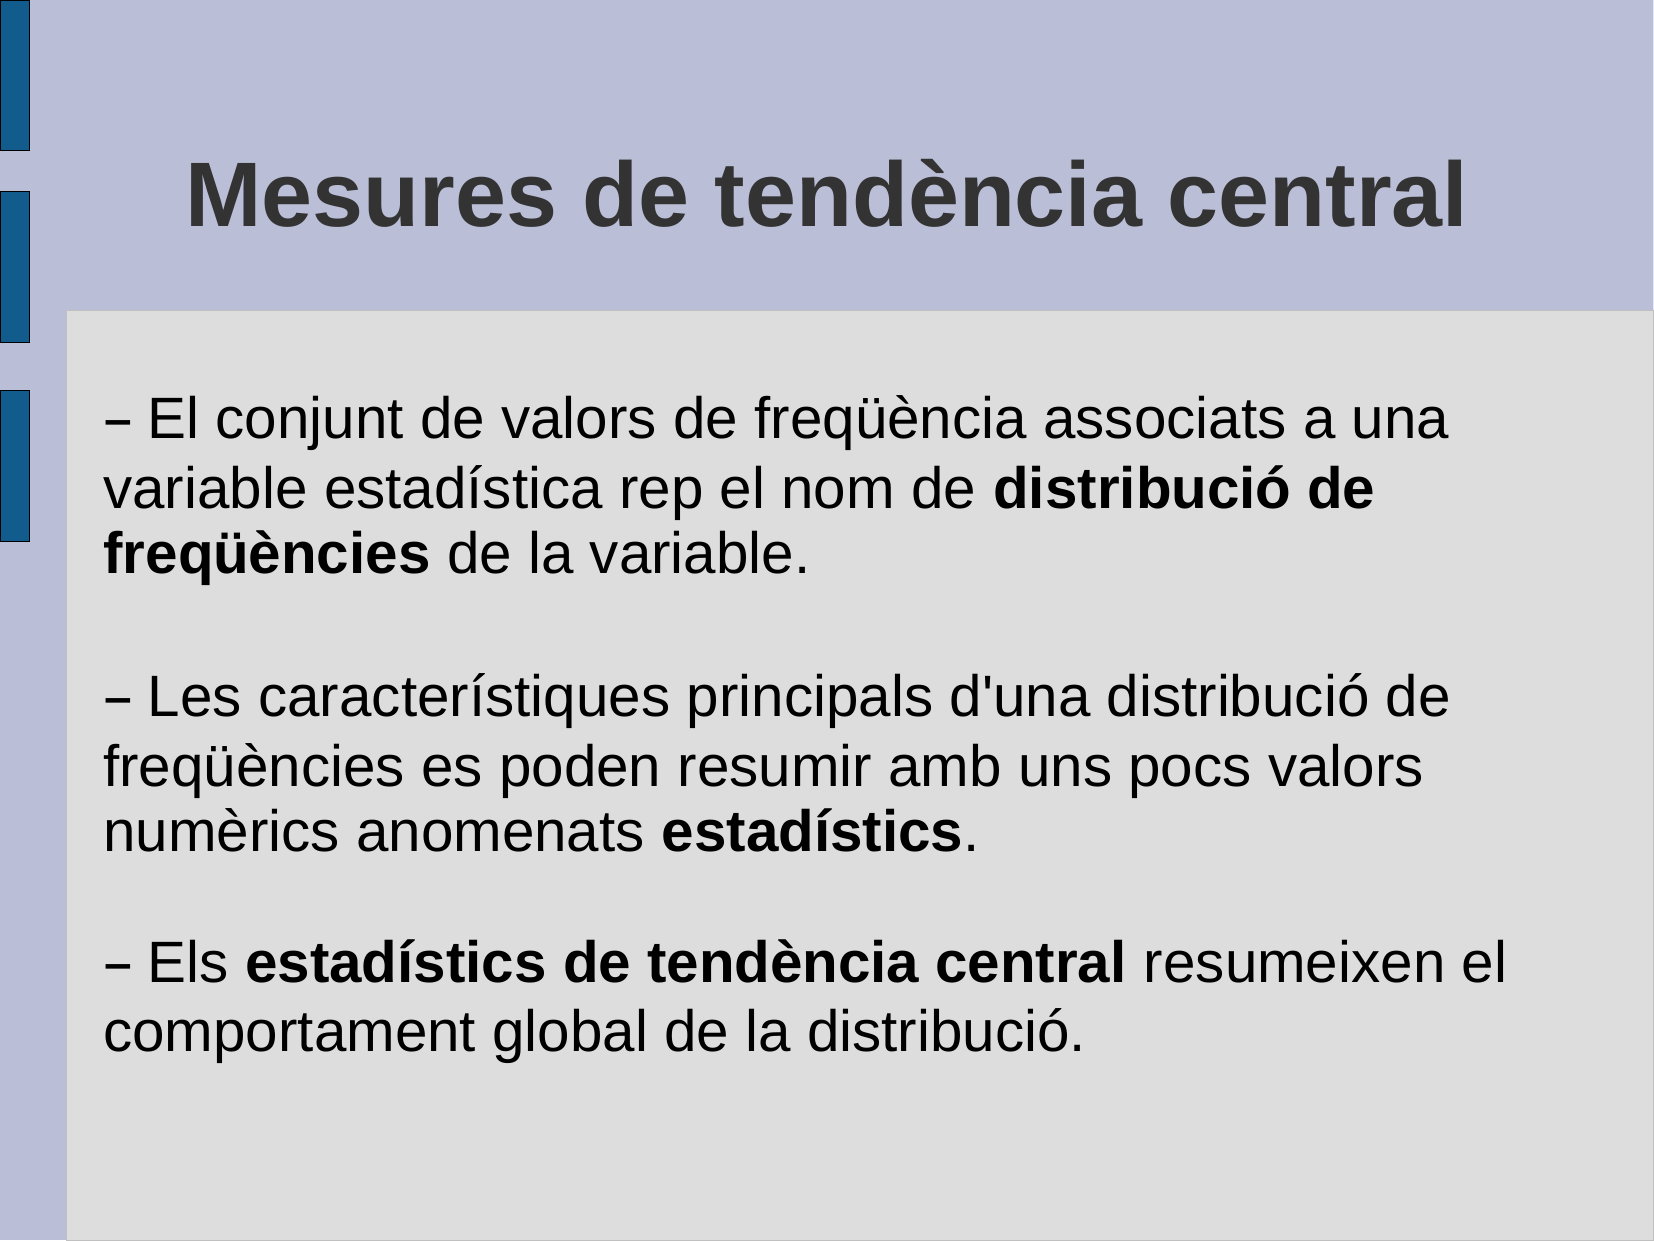

# Mesures de tendència central
– El conjunt de valors de freqüència associats a una variable estadística rep el nom de distribució de freqüències de la variable.
– Les característiques principals d'una distribució de freqüències es poden resumir amb uns pocs valors numèrics anomenats estadístics.
– Els estadístics de tendència central resumeixen el comportament global de la distribució.